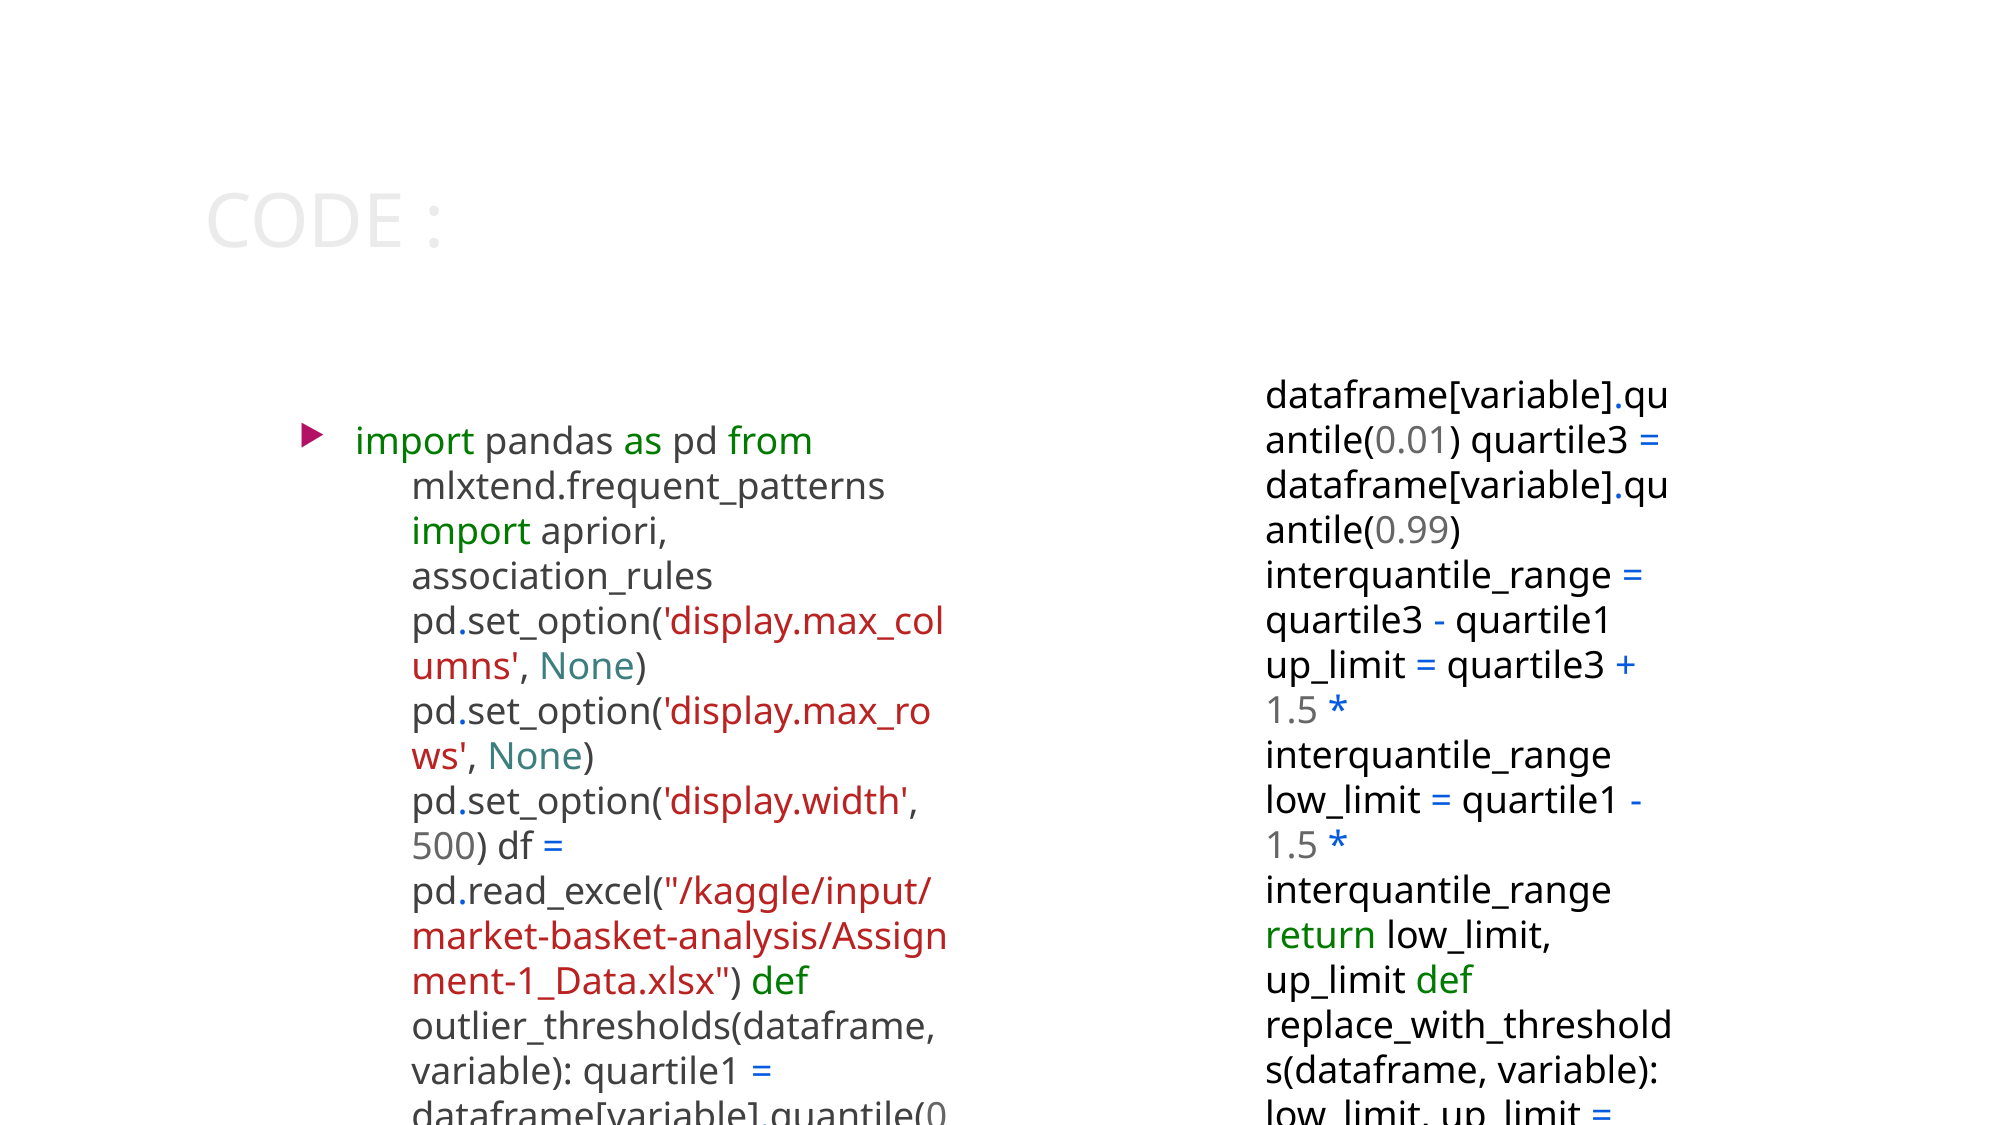

# CODE :
 dataframe[variable].quantile(0.01) quartile3 = dataframe[variable].quantile(0.99) interquantile_range = quartile3 - quartile1 up_limit = quartile3 + 1.5 * interquantile_range low_limit = quartile1 - 1.5 * interquantile_range return low_limit, up_limit def replace_with_thresholds(dataframe, variable): low_limit, up_limit = outlier_thresholds(dataframe, variable)
import pandas as pd from mlxtend.frequent_patterns import apriori, association_rules pd.set_option('display.max_columns', None) pd.set_option('display.max_rows', None) pd.set_option('display.width', 500) df = pd.read_excel("/kaggle/input/market-basket-analysis/Assignment-1_Data.xlsx") def outlier_thresholds(dataframe, variable): quartile1 = dataframe[variable].quantile(0.01) quartile3 = dataframe[variable].quantile(0.99)